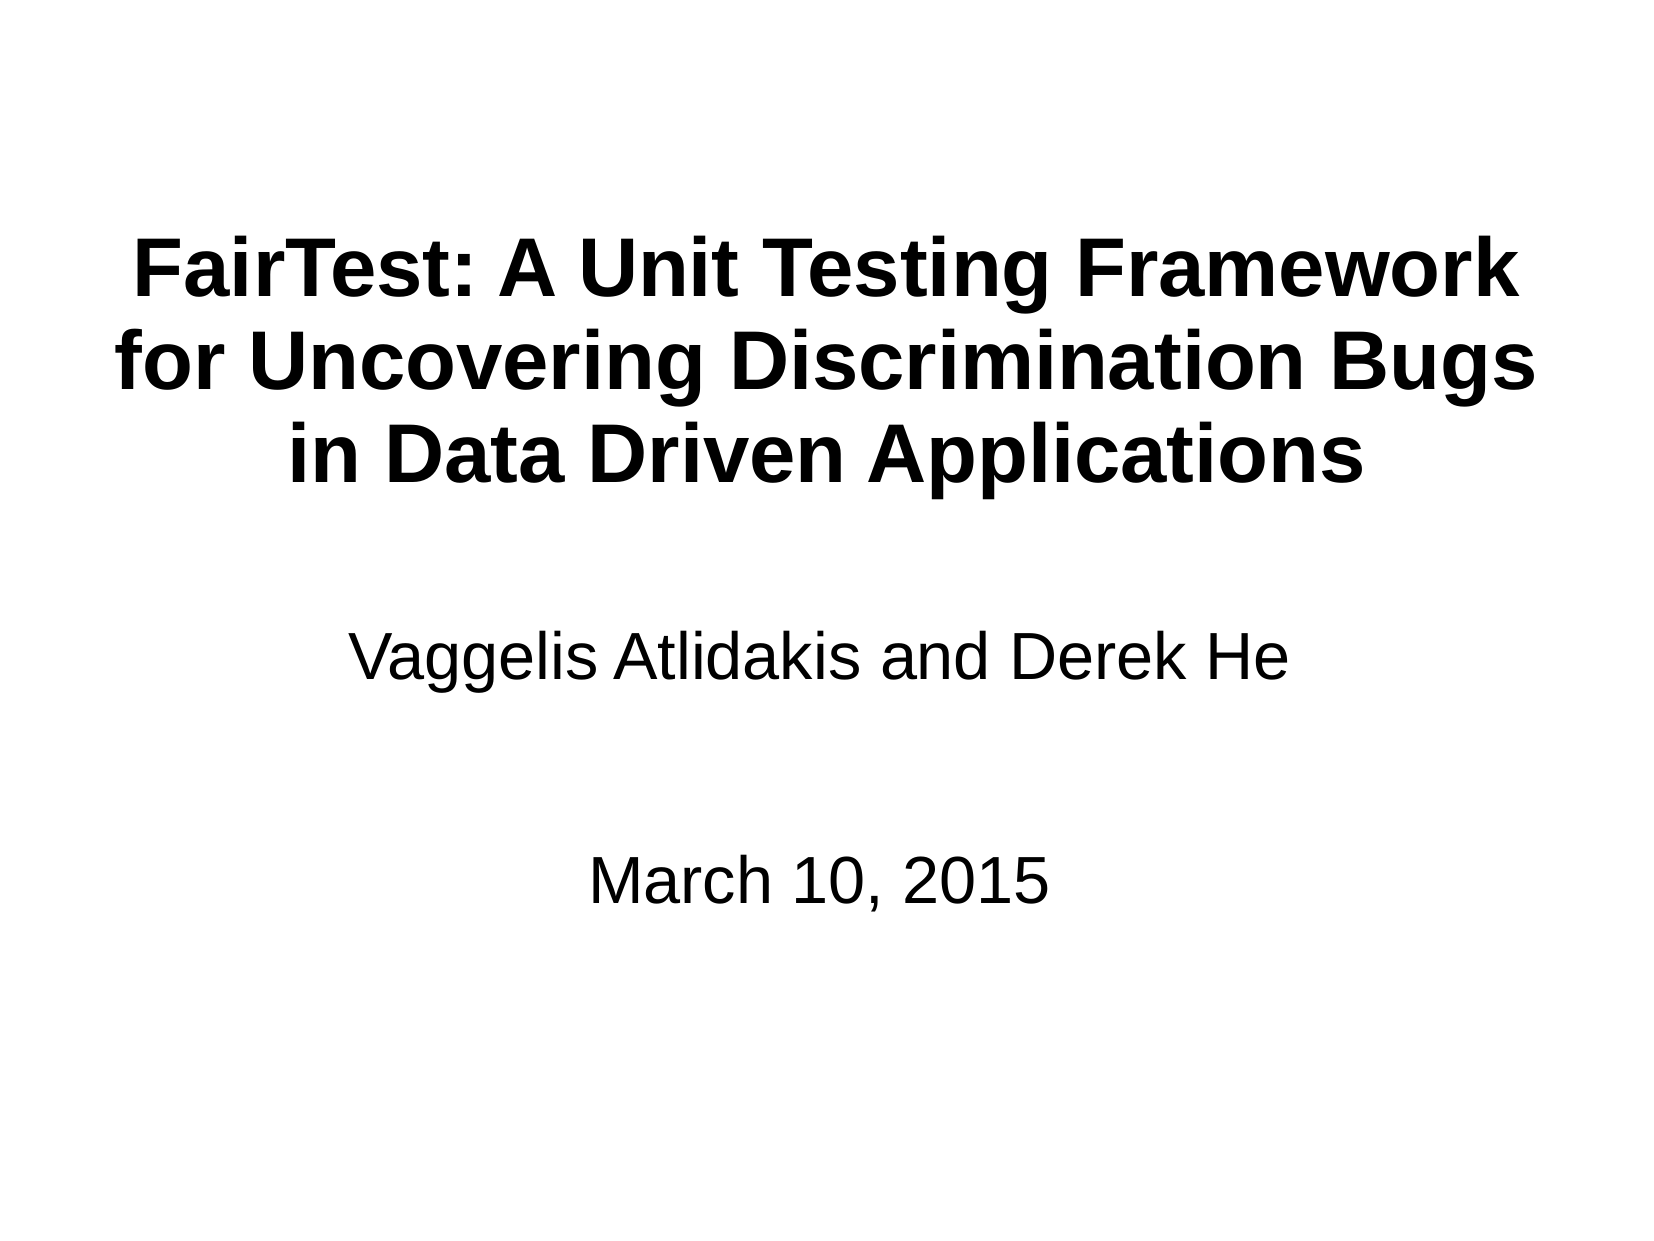

# FairTest: A Unit Testing Framework for Uncovering Discrimination Bugs in Data Driven Applications
Vaggelis Atlidakis and Derek He
March 10, 2015